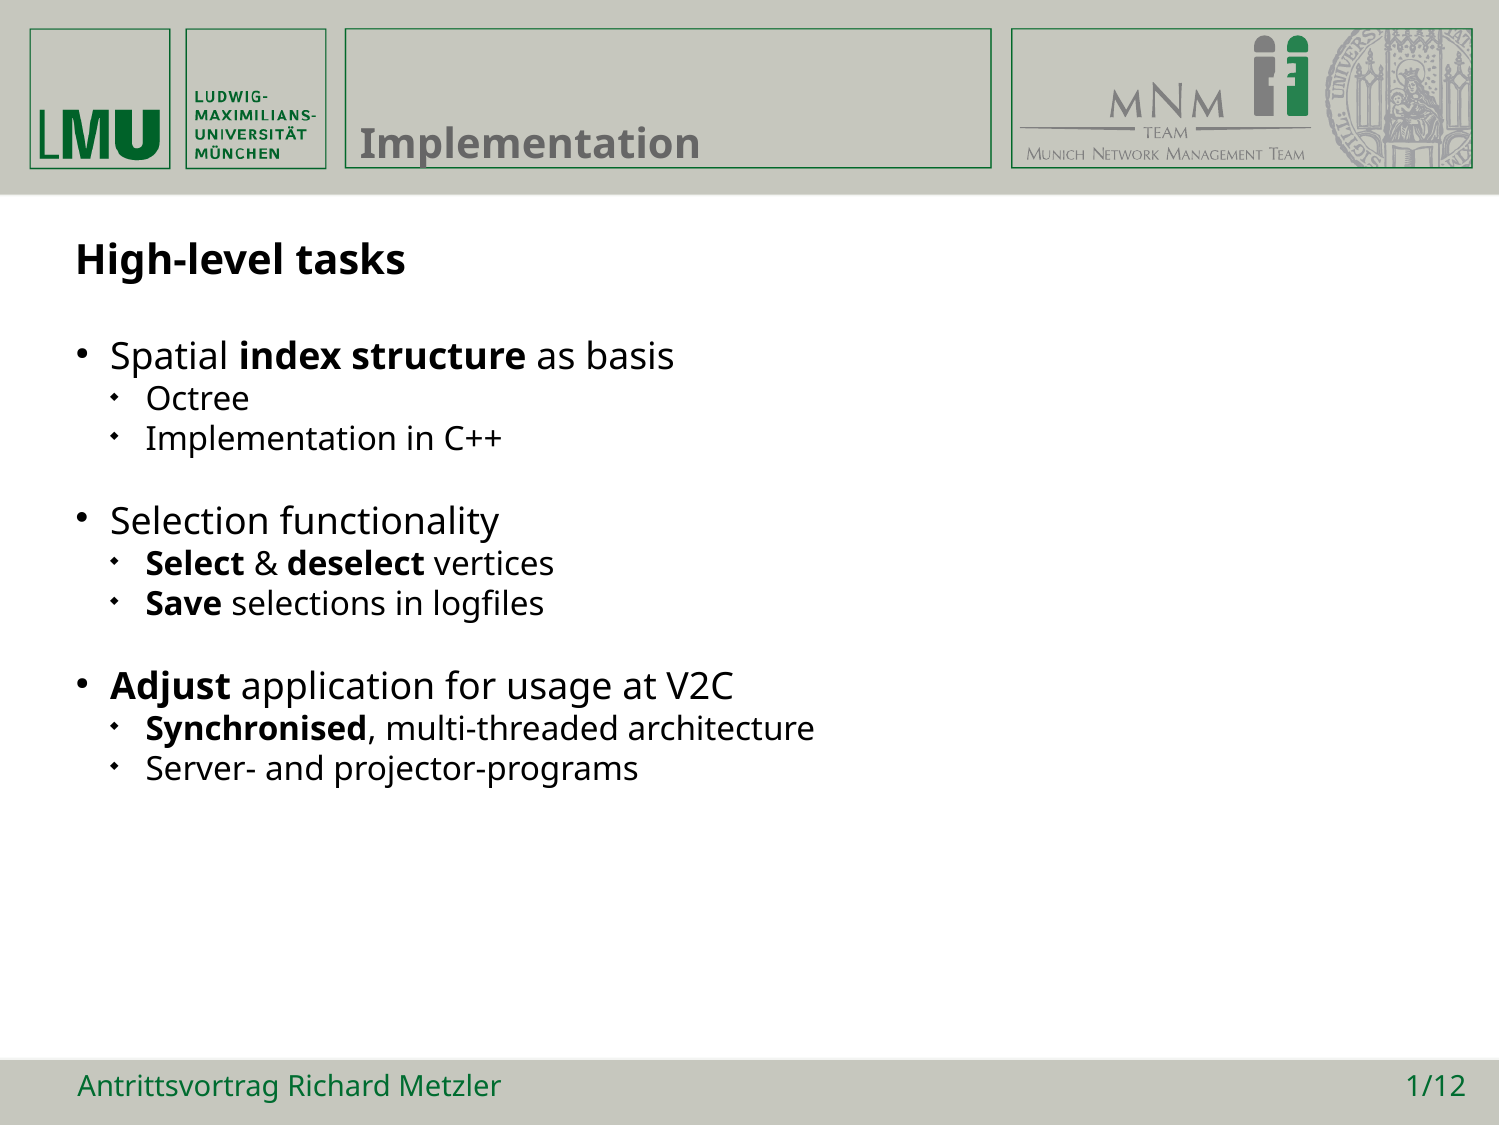

Implementation
High-level tasks
Spatial index structure as basis
Octree
Implementation in C++
Selection functionality
Select & deselect vertices
Save selections in logfiles
Adjust application for usage at V2C
Synchronised, multi-threaded architecture
Server- and projector-programs
Antrittsvortrag Richard Metzler
1/12